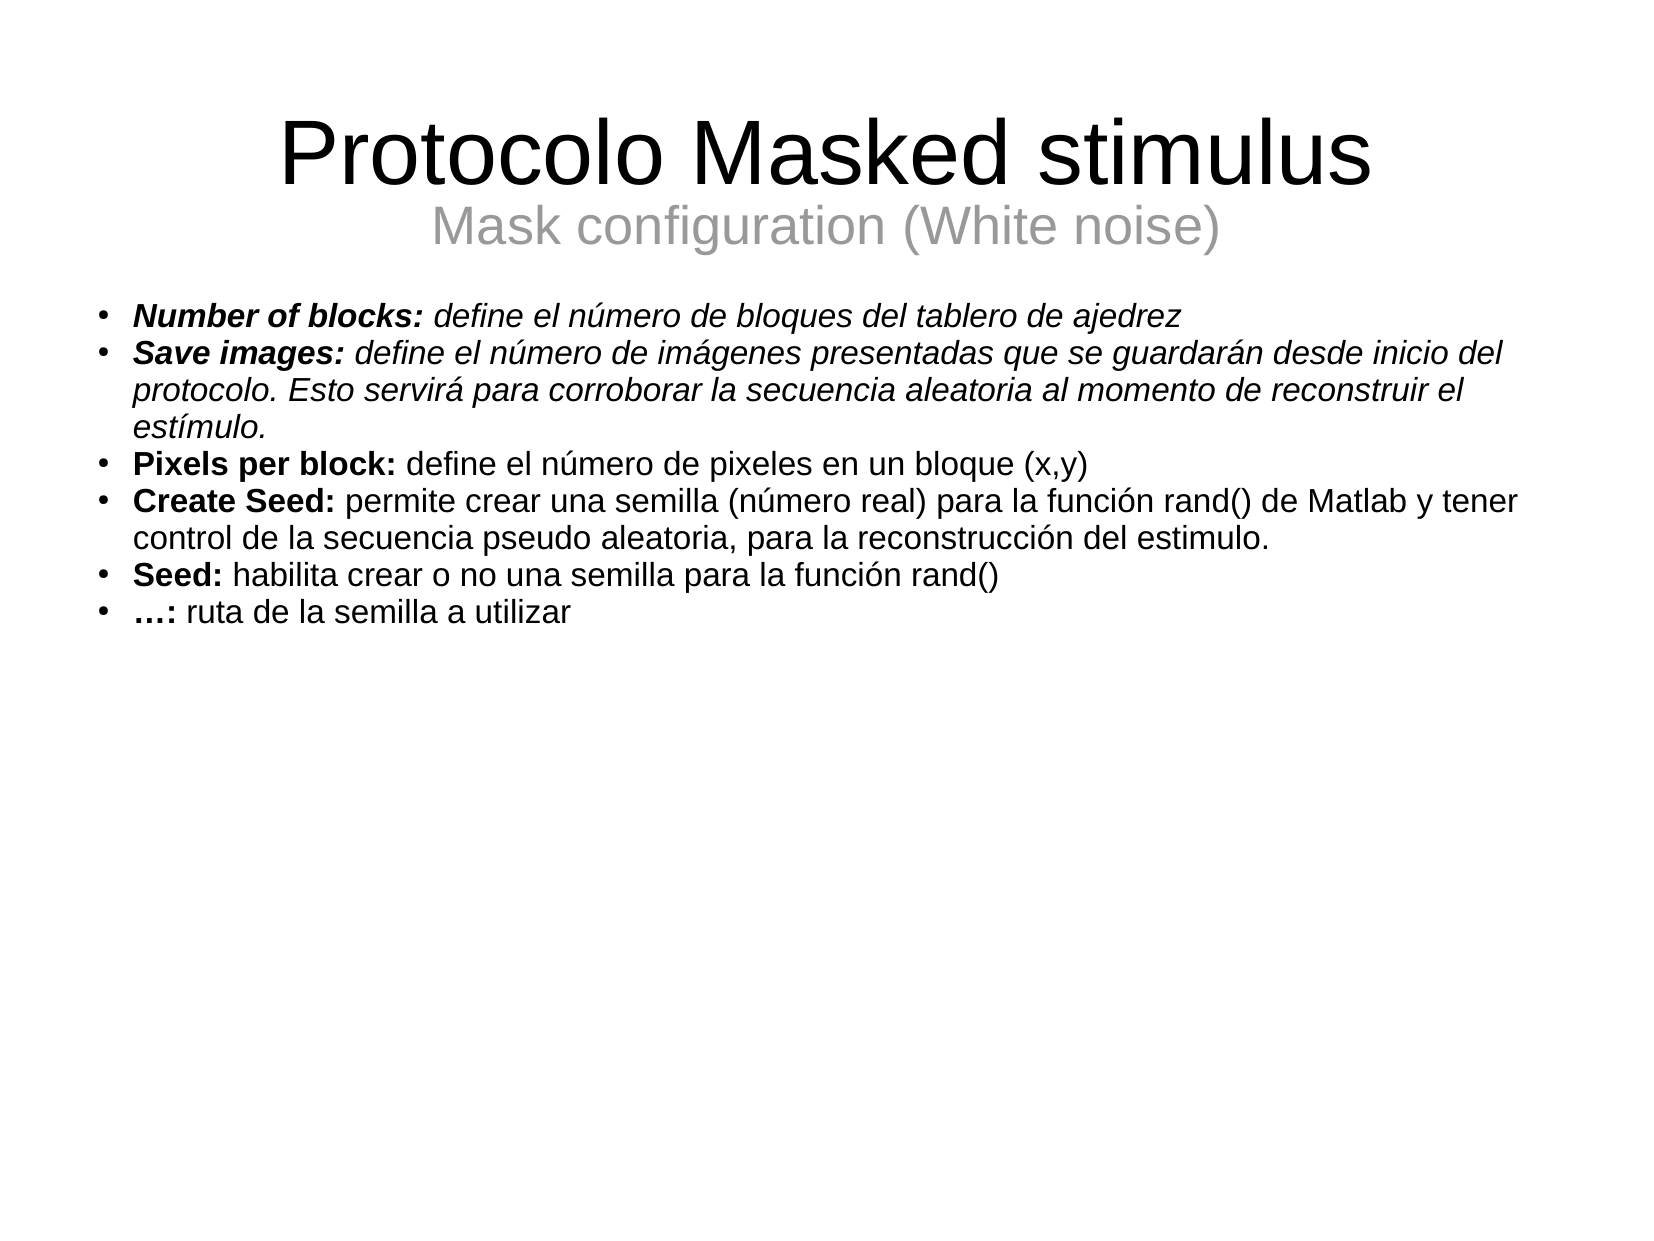

# Protocolo Masked stimulus
Mask configuration (White noise)
Number of blocks: define el número de bloques del tablero de ajedrez
Save images: define el número de imágenes presentadas que se guardarán desde inicio del protocolo. Esto servirá para corroborar la secuencia aleatoria al momento de reconstruir el estímulo.
Pixels per block: define el número de pixeles en un bloque (x,y)
Create Seed: permite crear una semilla (número real) para la función rand() de Matlab y tener control de la secuencia pseudo aleatoria, para la reconstrucción del estimulo.
Seed: habilita crear o no una semilla para la función rand()
…: ruta de la semilla a utilizar